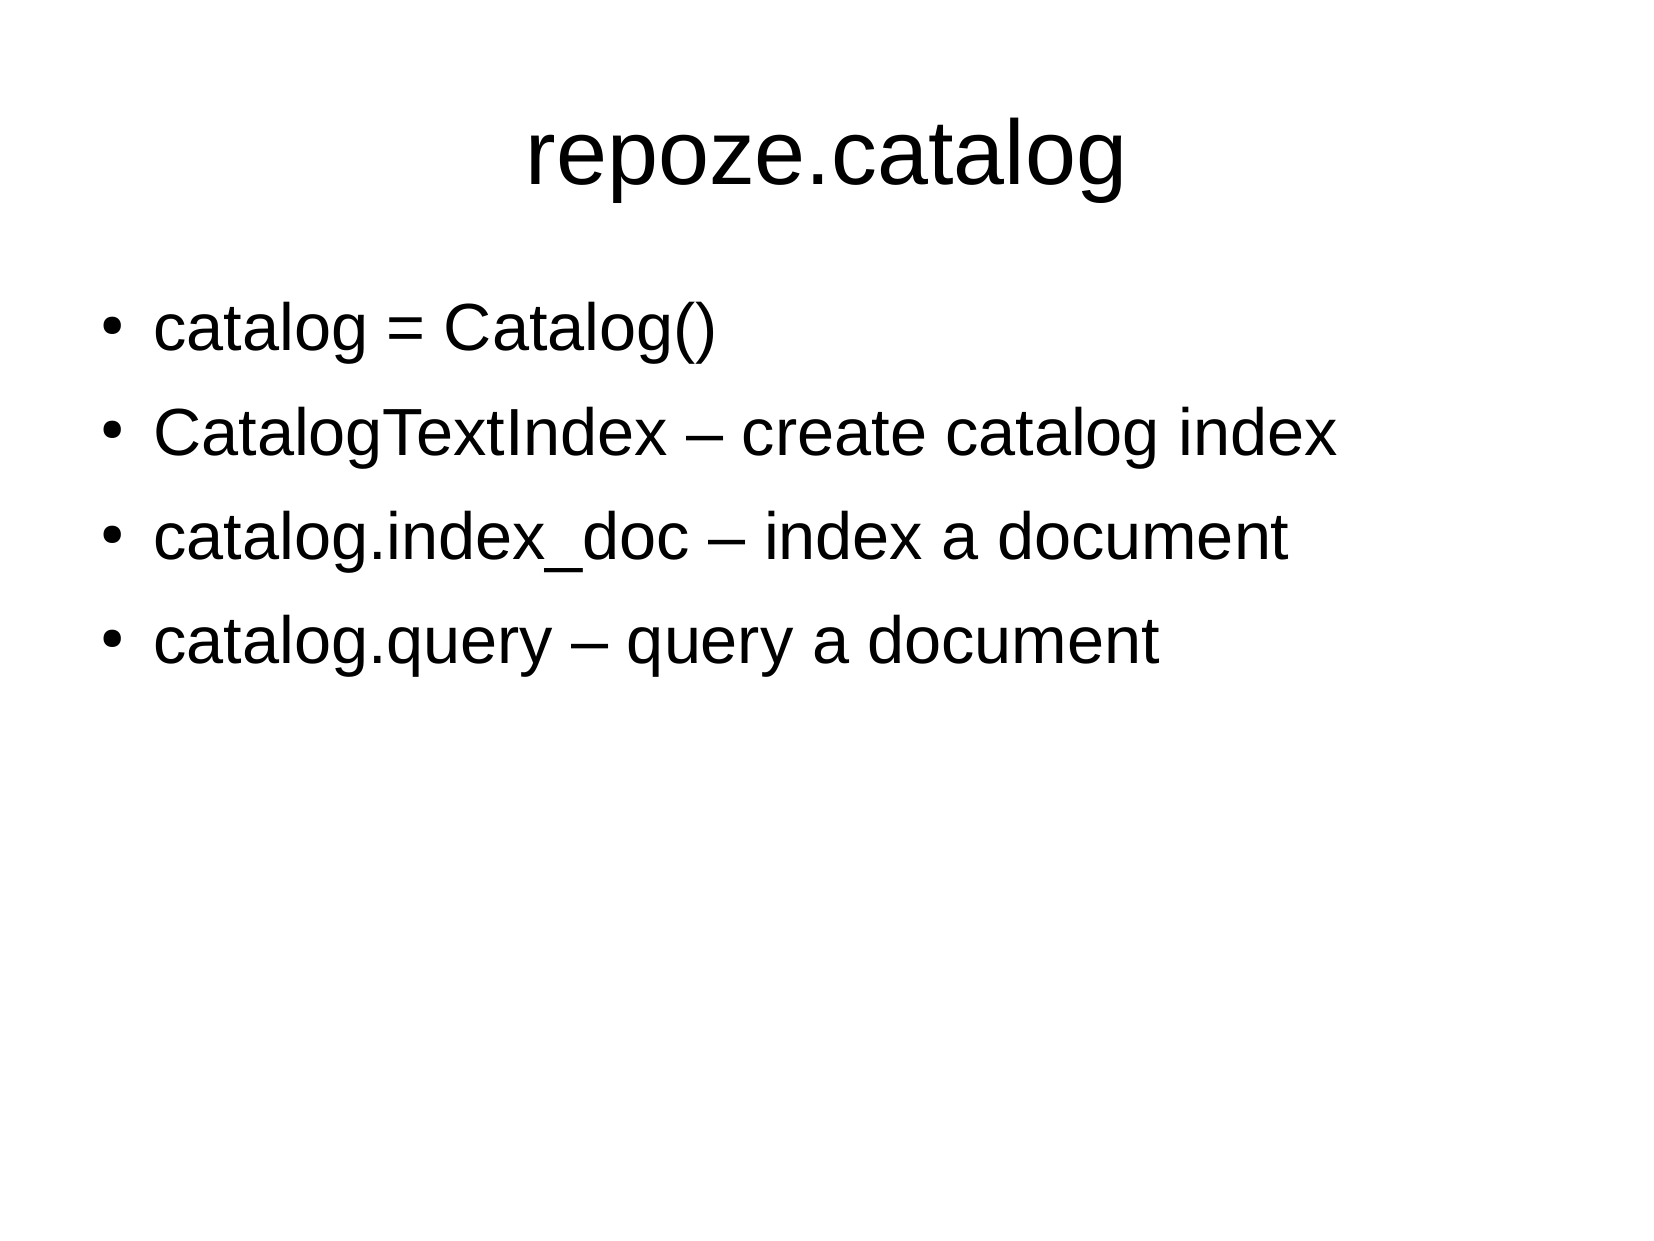

# repoze.catalog
catalog = Catalog()
CatalogTextIndex – create catalog index
catalog.index_doc – index a document
catalog.query – query a document